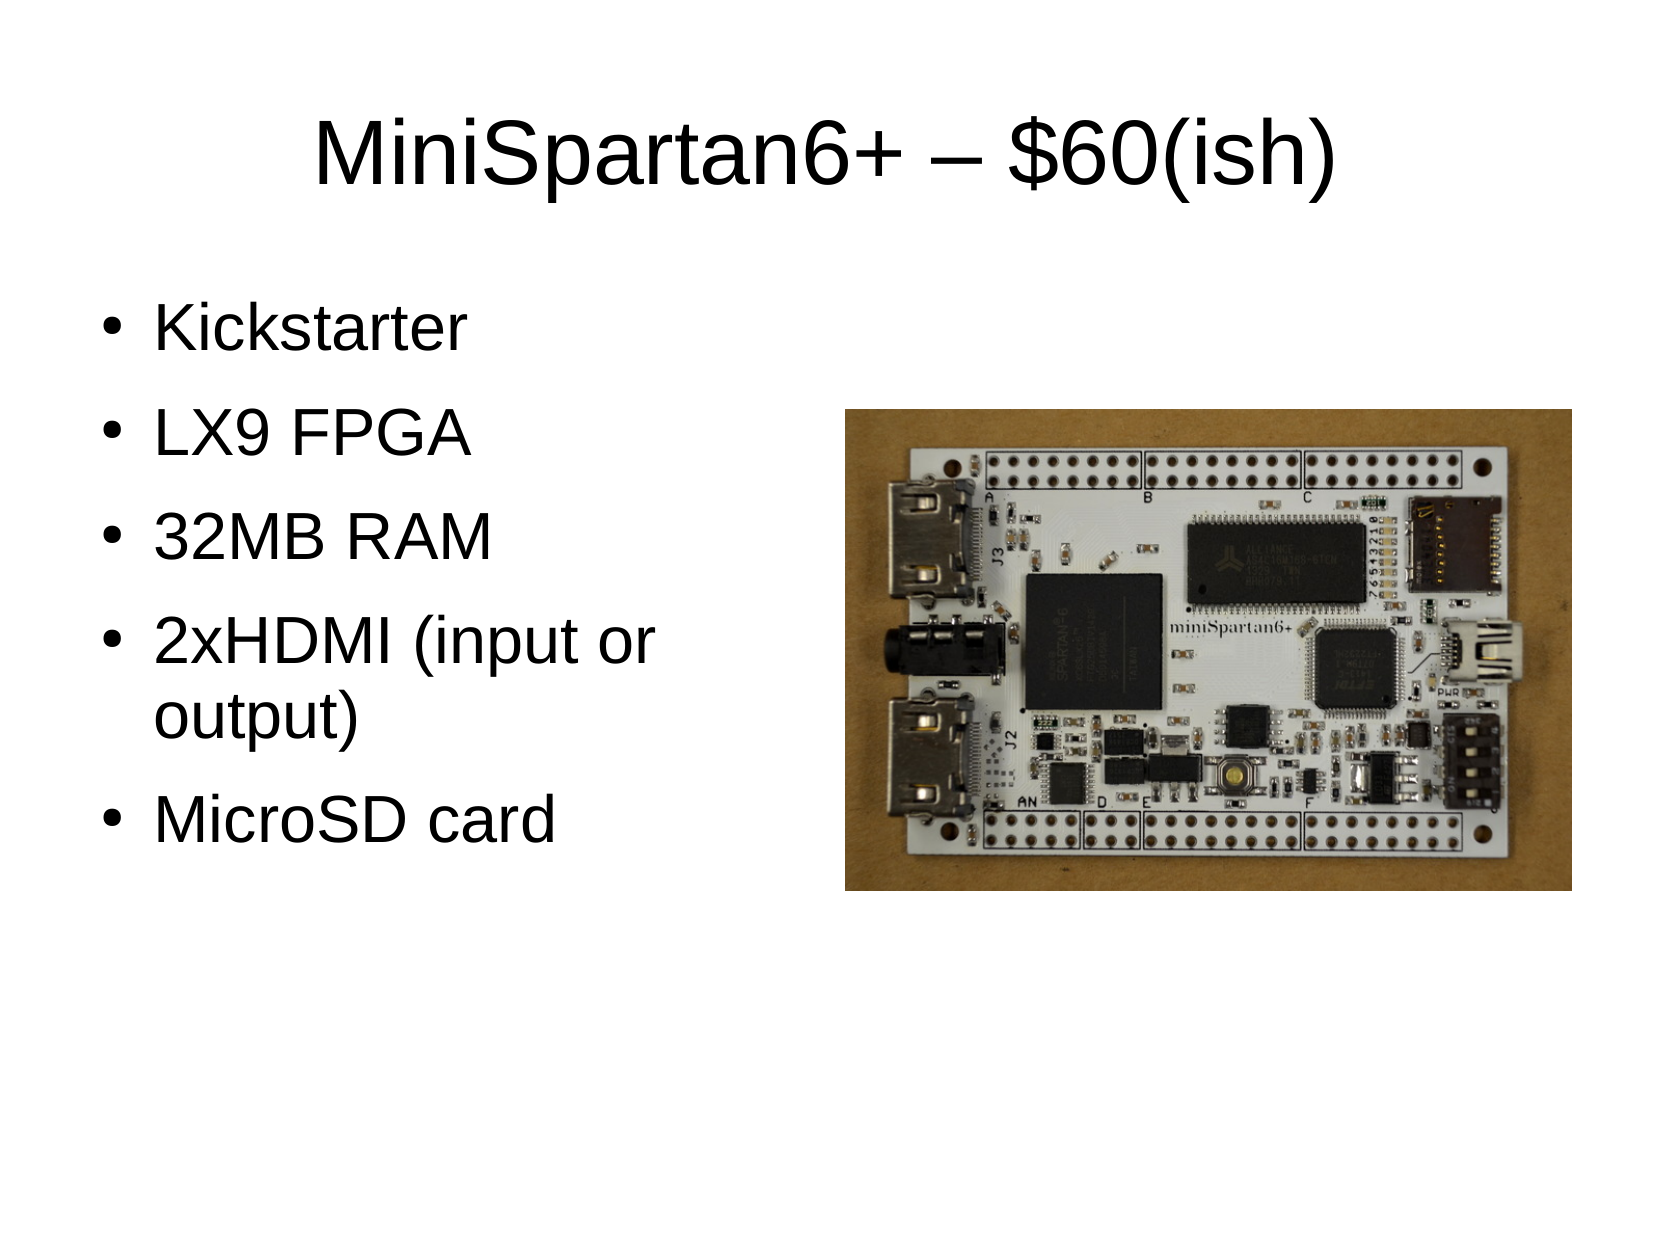

# MiniSpartan6+ – $60(ish)
Kickstarter
LX9 FPGA
32MB RAM
2xHDMI (input or output)
MicroSD card